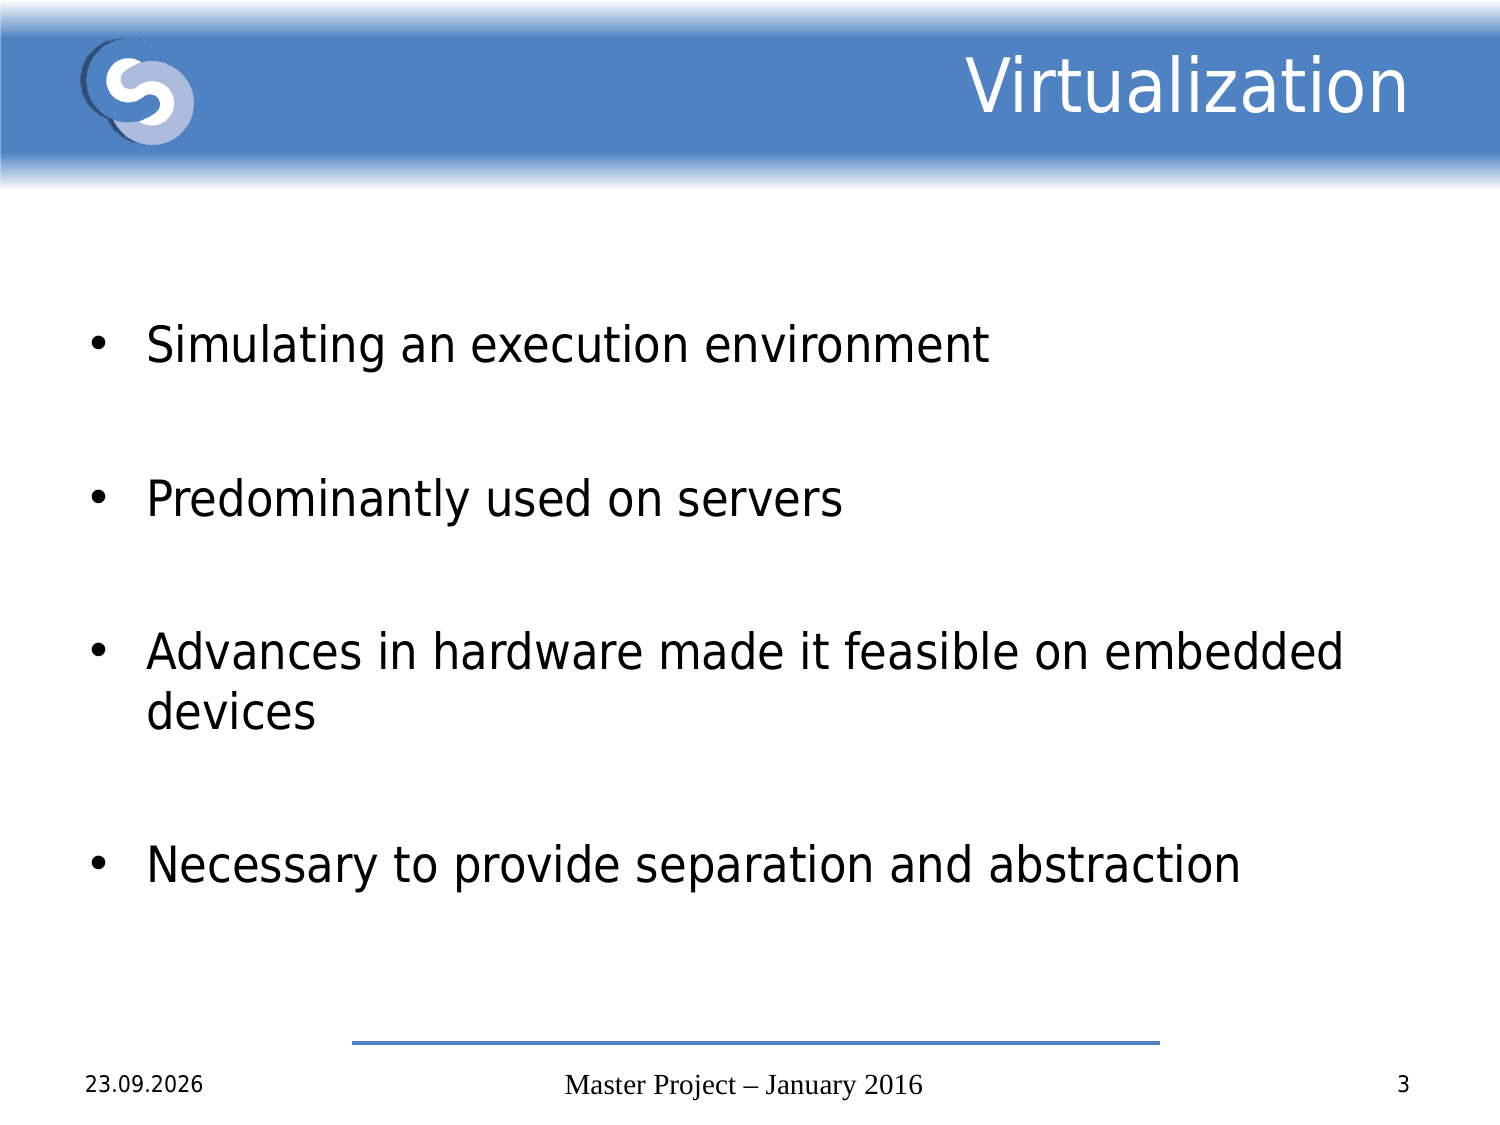

# Virtualization
Simulating an execution environment
Predominantly used on servers
Advances in hardware made it feasible on embedded devices
Necessary to provide separation and abstraction
Master Project – January 2016
3